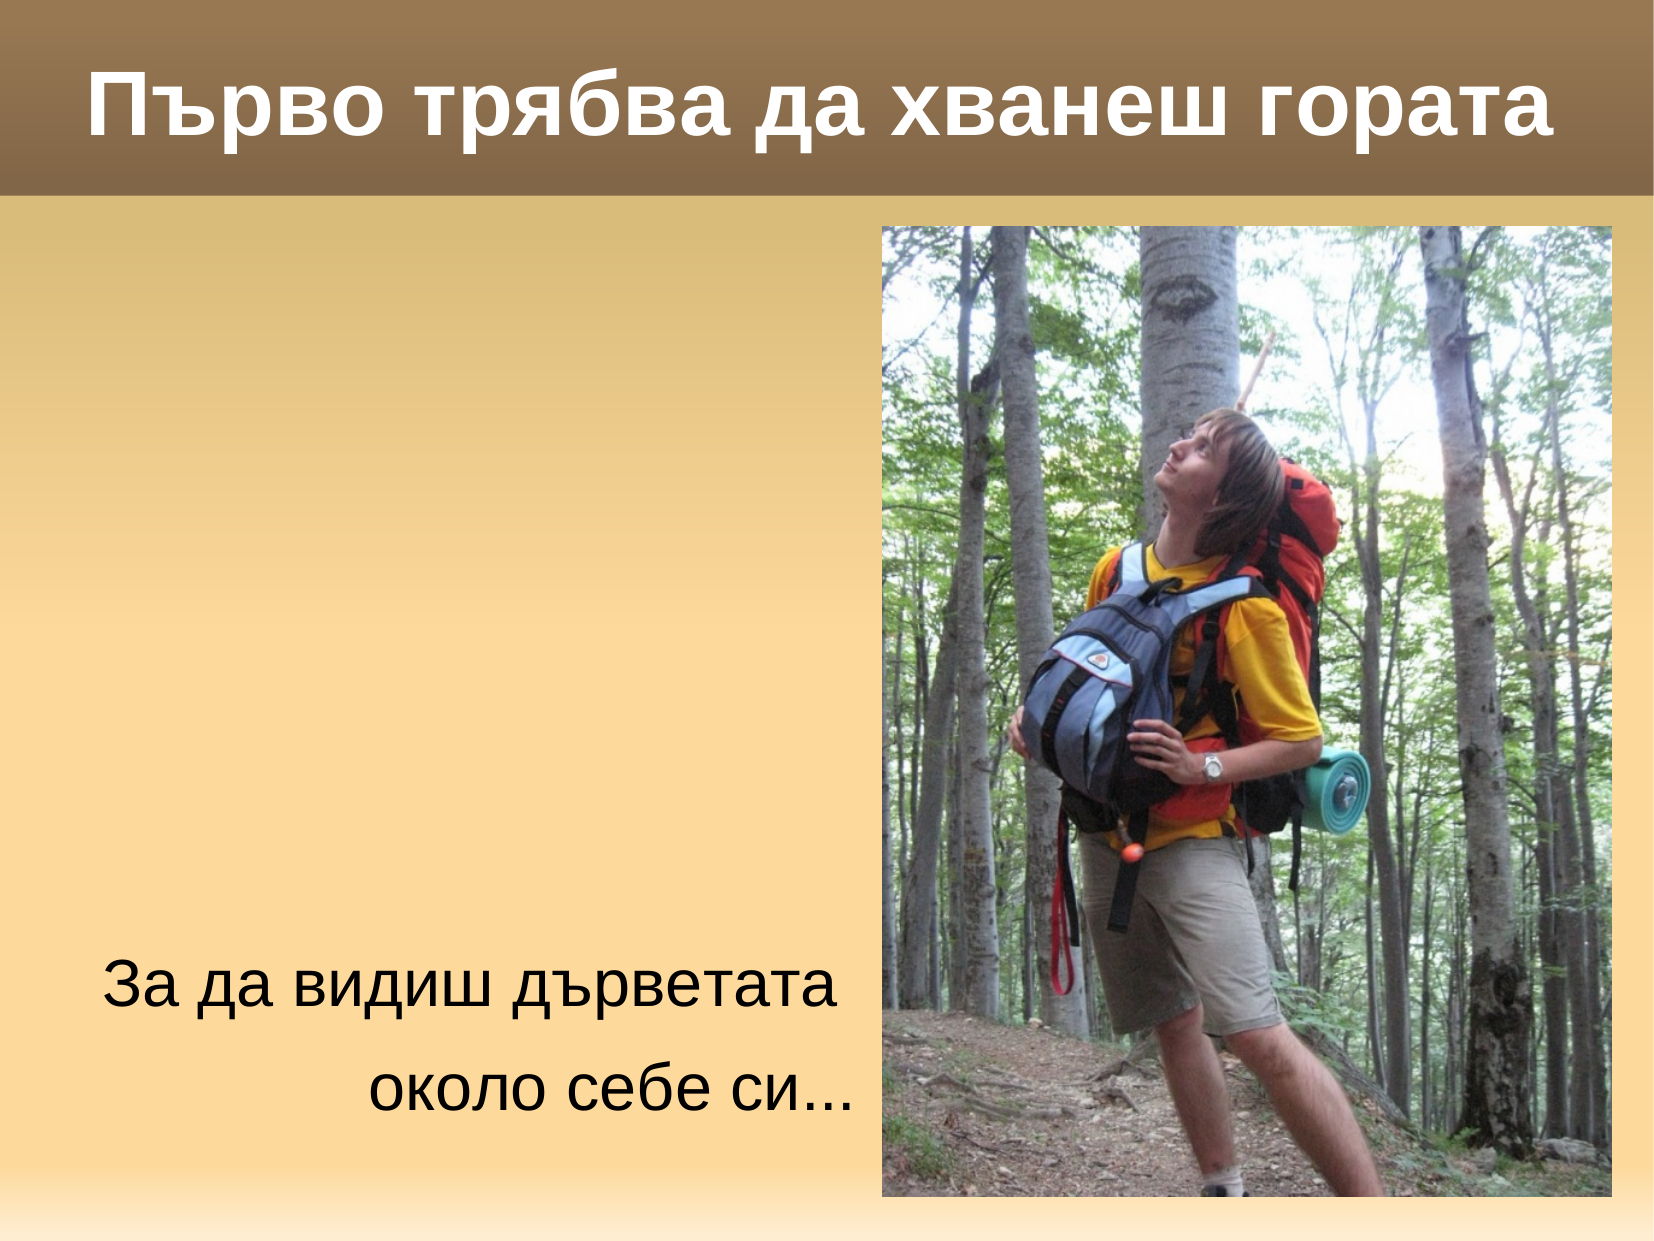

# Първо трябва да хванеш гората
За да видиш дърветата
около себе си...